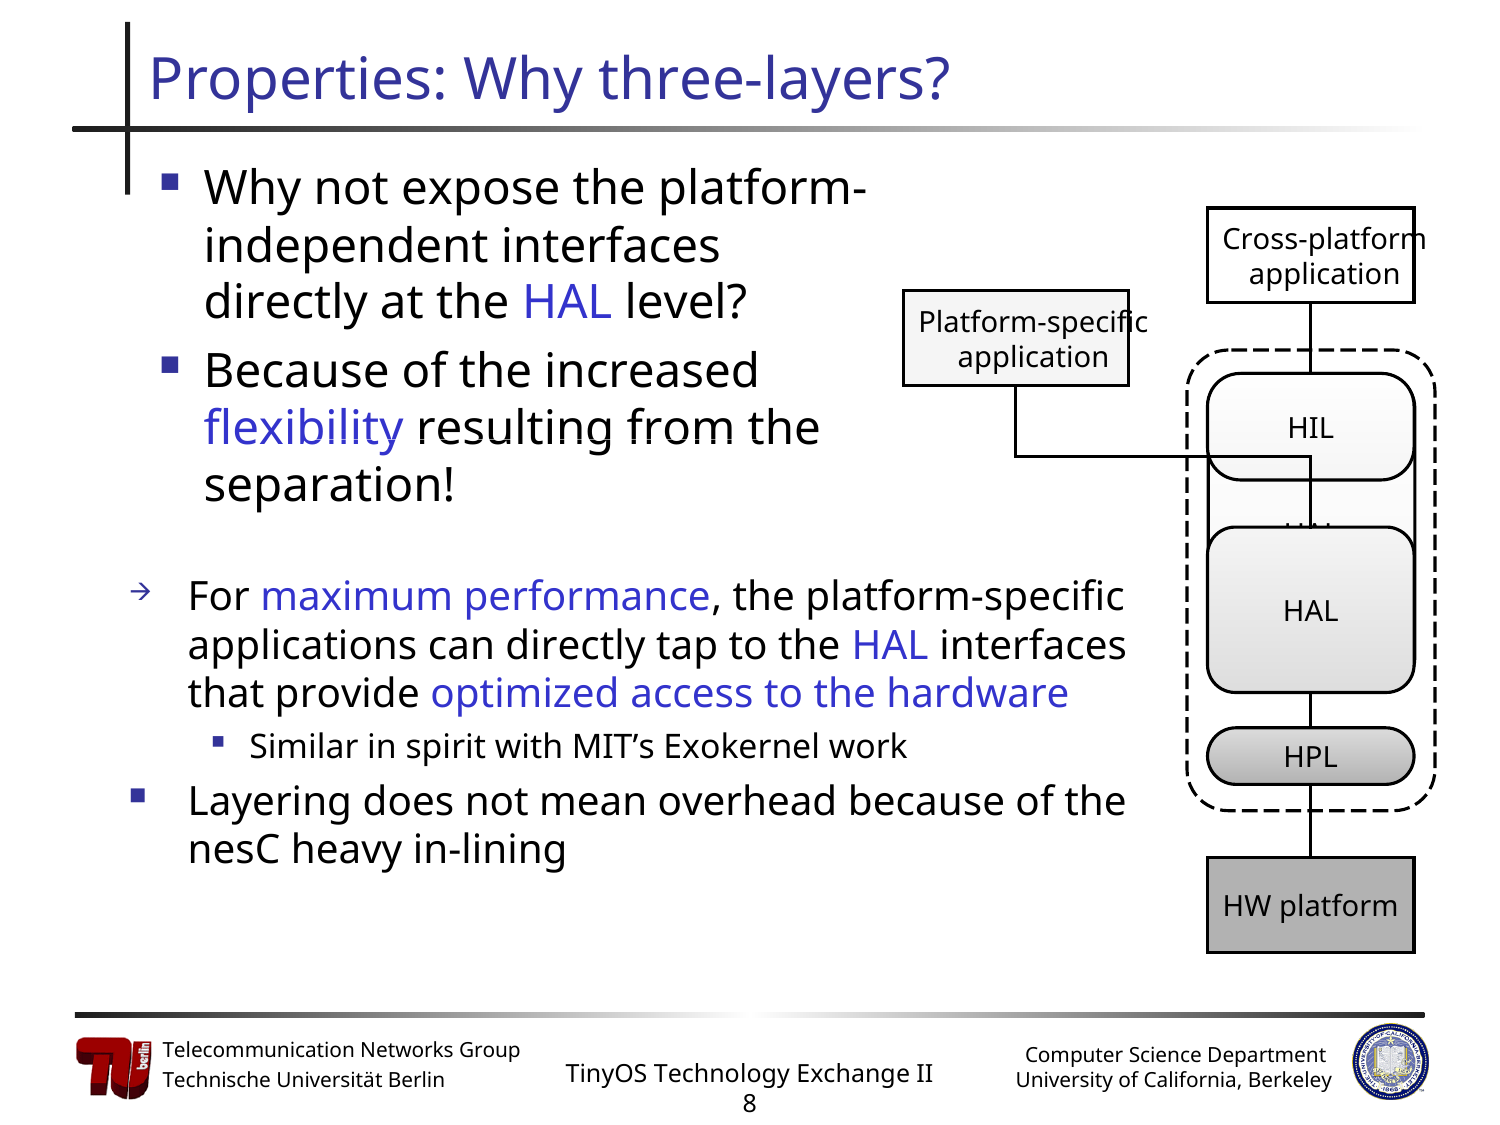

# Properties: Why three-layers?
Why not expose the platform-independent interfaces directly at the HAL level?
Because of the increased flexibility resulting from the separation!
Cross-platform
application
Platform-specific
application
HIL
HAL
HAL
For maximum performance, the platform-specific applications can directly tap to the HAL interfaces that provide optimized access to the hardware
Similar in spirit with MIT’s Exokernel work
Layering does not mean overhead because of the nesC heavy in-lining
HPL
HW platform